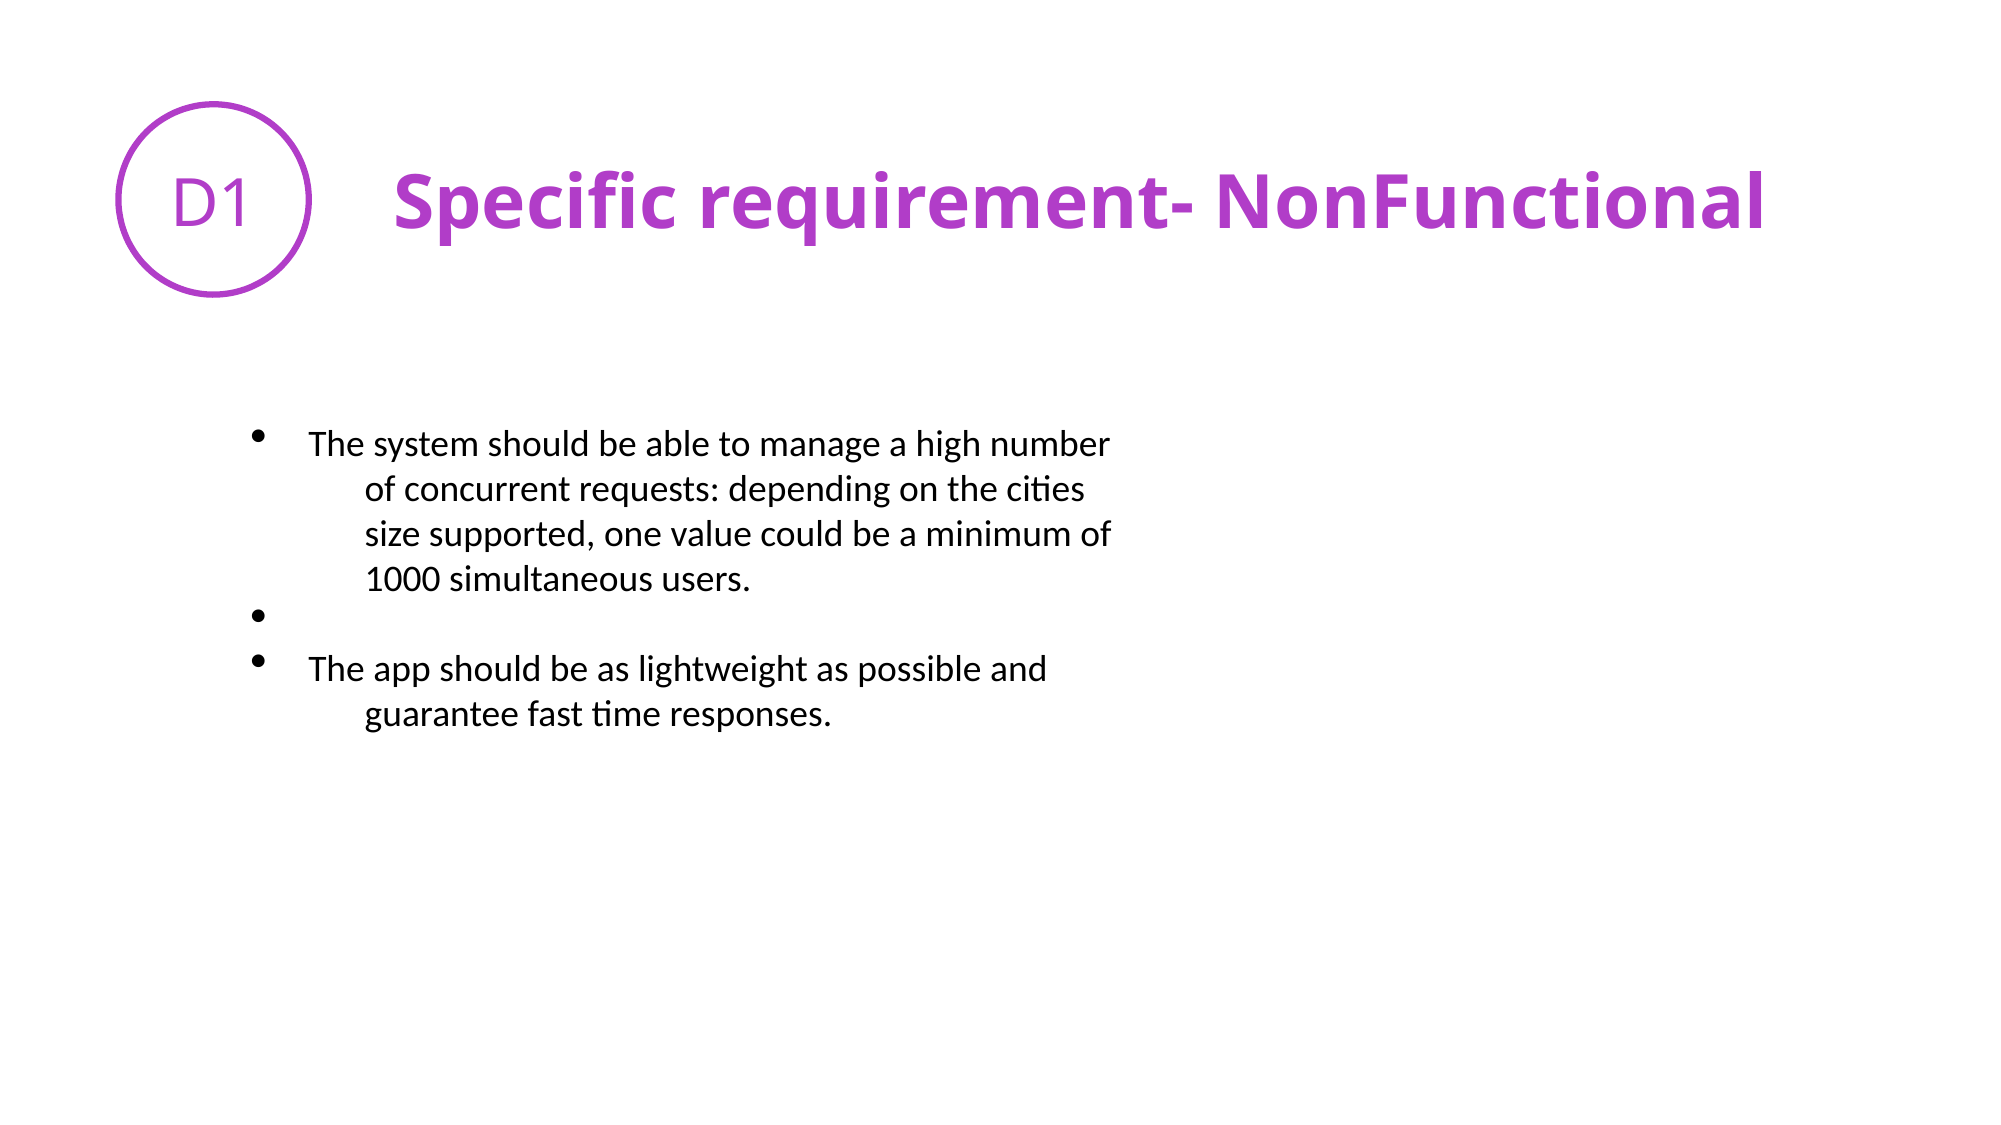

D1
# Specific requirement- NonFunctional
The system should be able to manage a high number of concurrent requests: depending on the cities size supported, one value could be a minimum of 1000 simultaneous users.
The app should be as lightweight as possible and guarantee fast time responses.